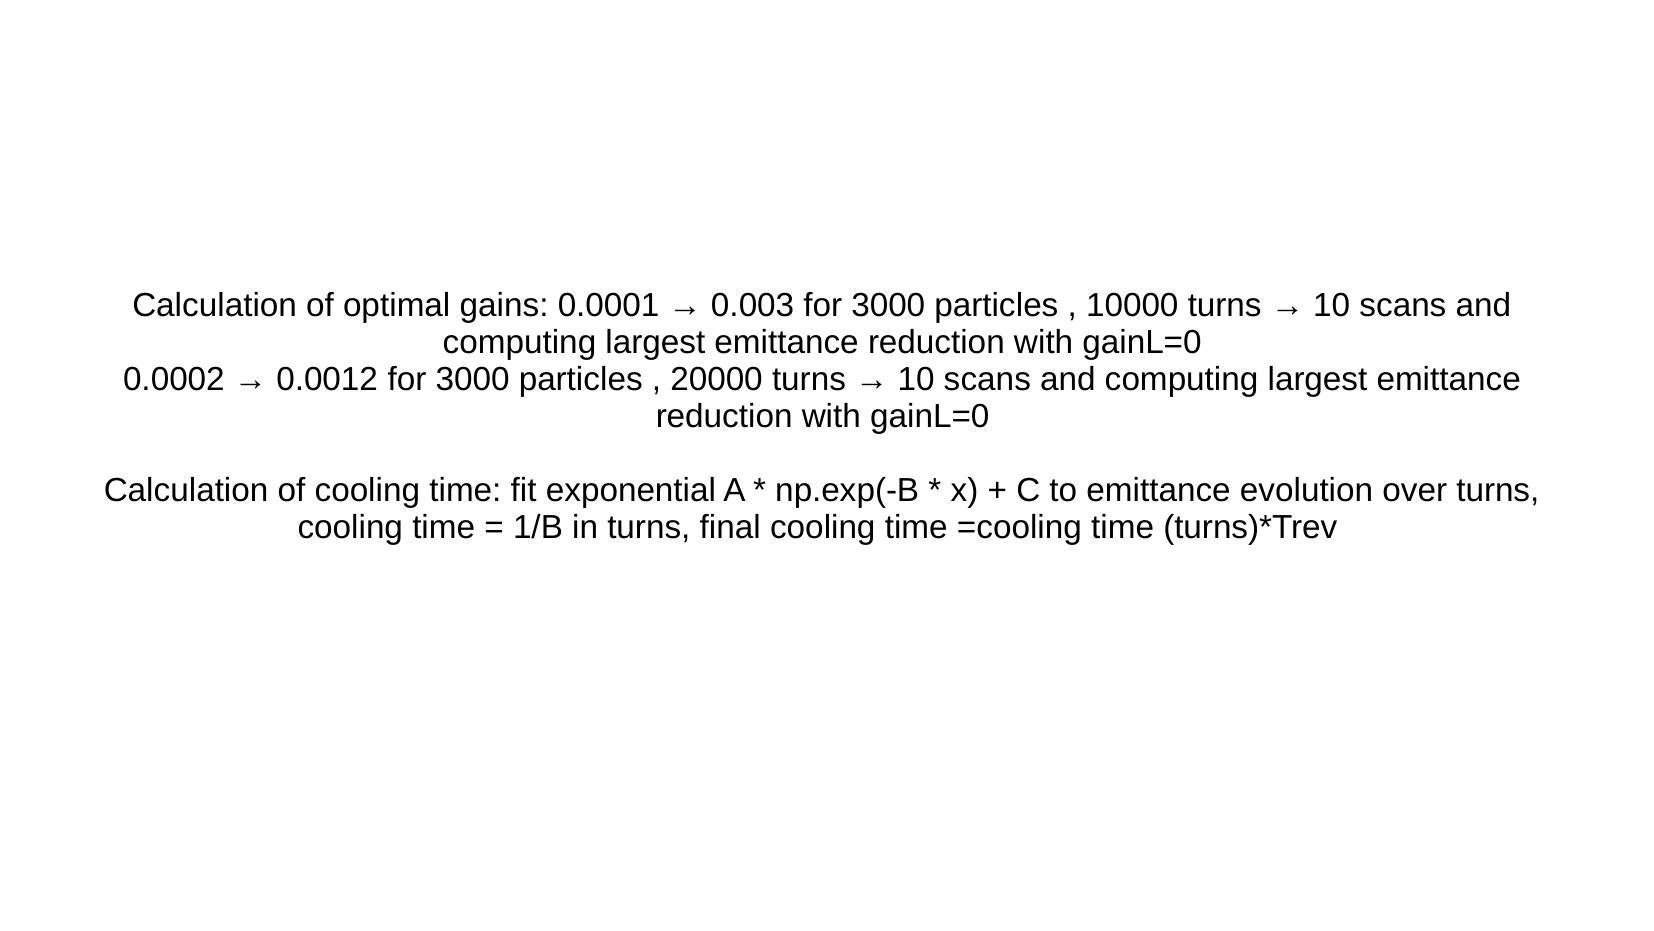

# Calculation of optimal gains: 0.0001 → 0.003 for 3000 particles , 10000 turns → 10 scans and computing largest emittance reduction with gainL=0
0.0002 → 0.0012 for 3000 particles , 20000 turns → 10 scans and computing largest emittance reduction with gainL=0
Calculation of cooling time: fit exponential A * np.exp(-B * x) + C to emittance evolution over turns, cooling time = 1/B in turns, final cooling time =cooling time (turns)*Trev